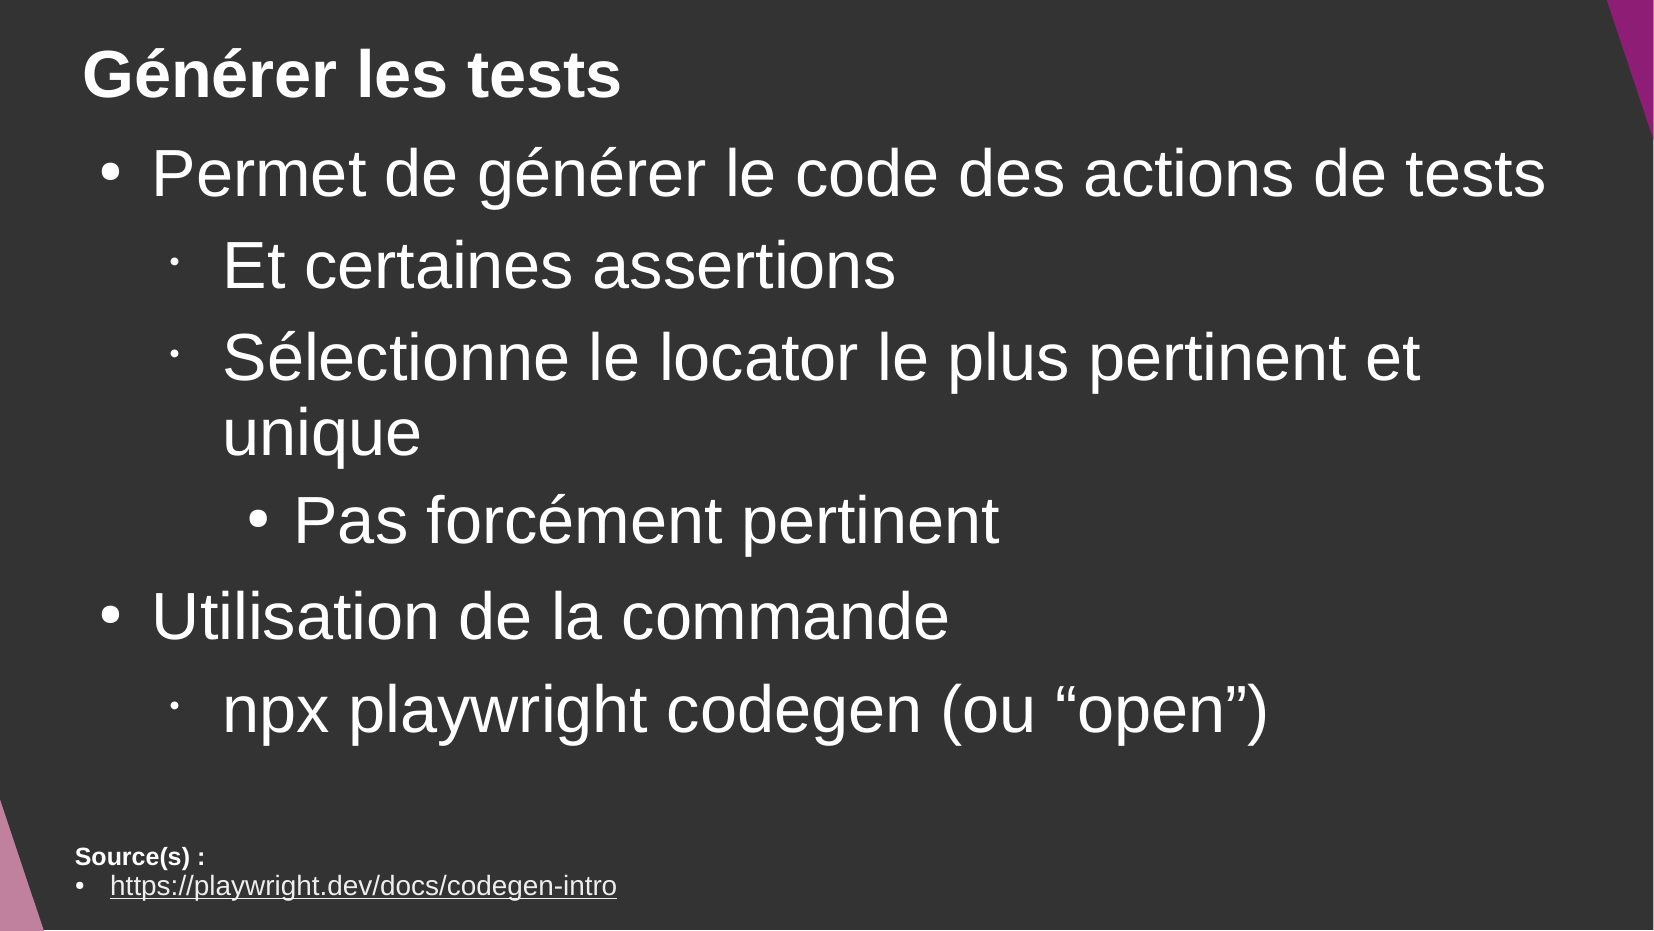

# Générer les tests
Permet de générer le code des actions de tests
Et certaines assertions
Sélectionne le locator le plus pertinent et unique
Pas forcément pertinent
Utilisation de la commande
npx playwright codegen (ou “open”)
Source(s) :
https://playwright.dev/docs/codegen-intro